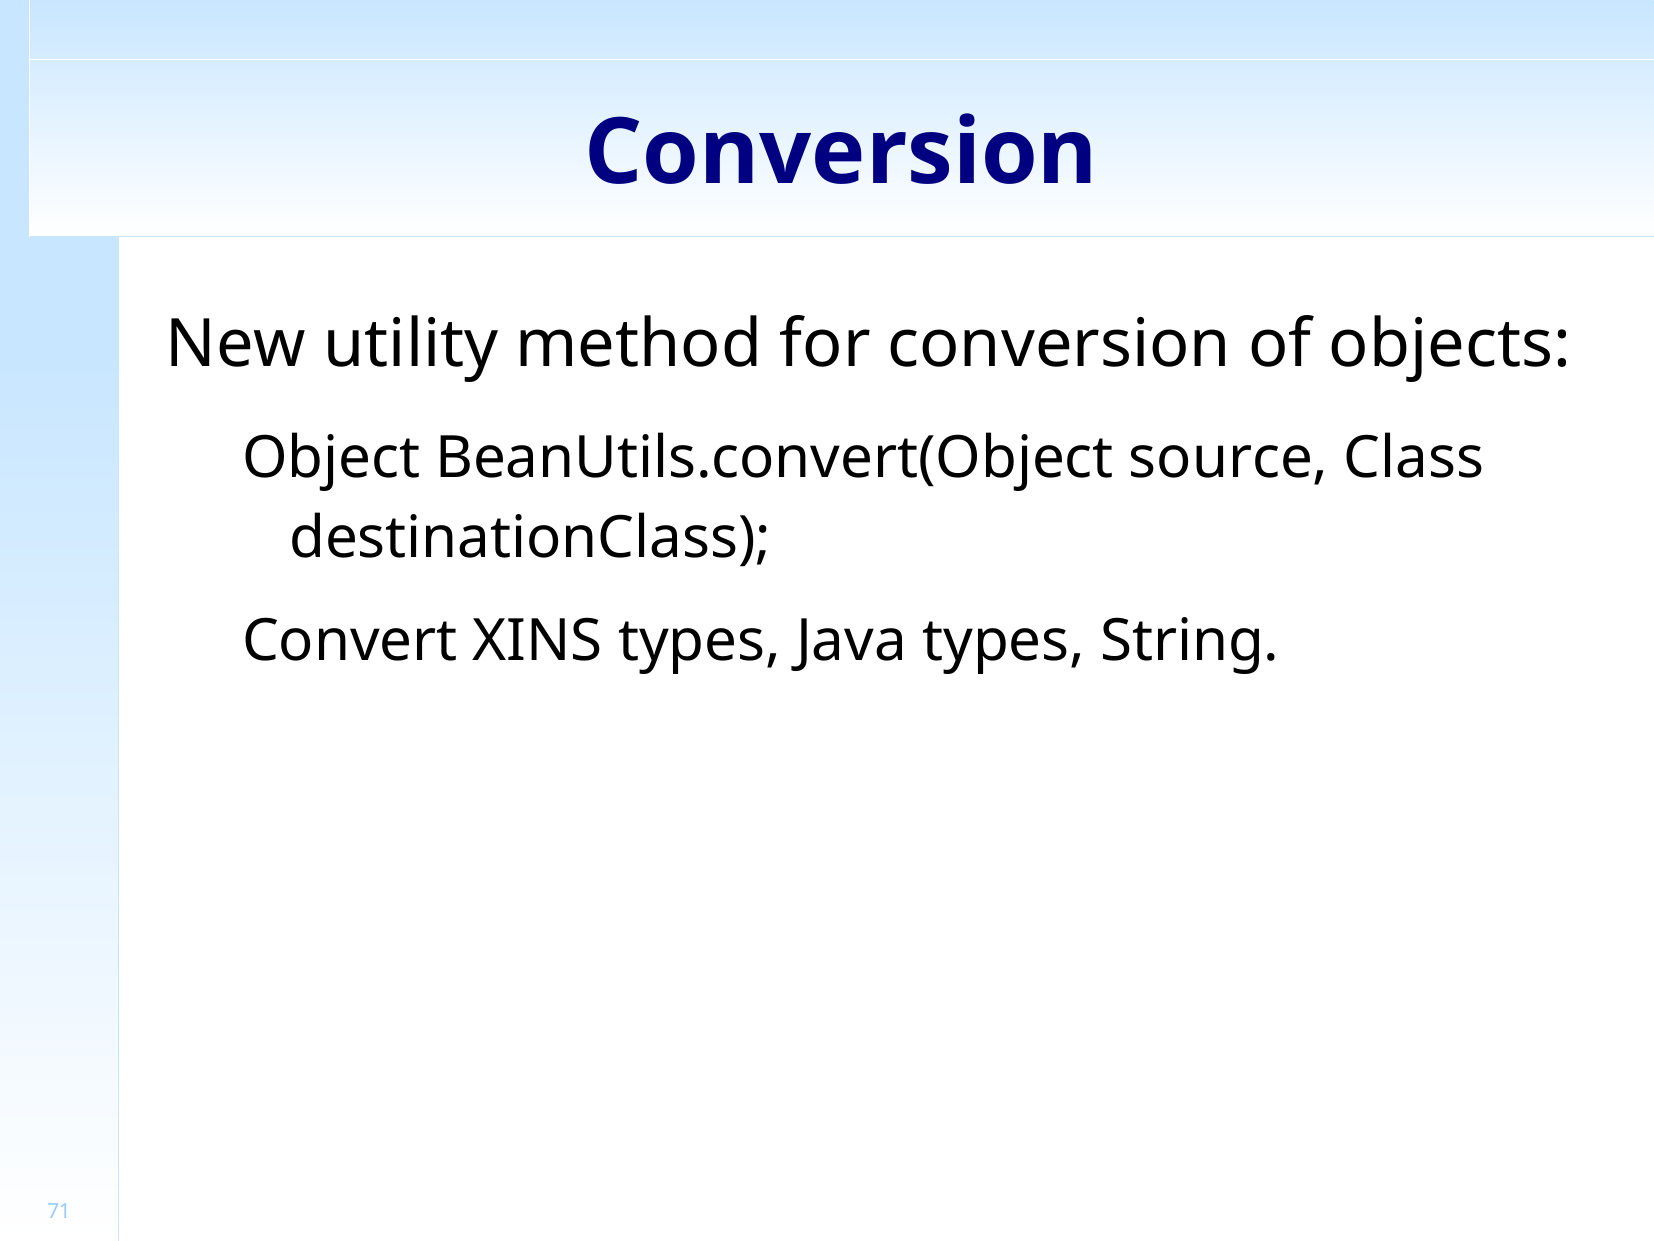

# Conversion
New utility method for conversion of objects:
Object BeanUtils.convert(Object source, Class destinationClass);
Convert XINS types, Java types, String.